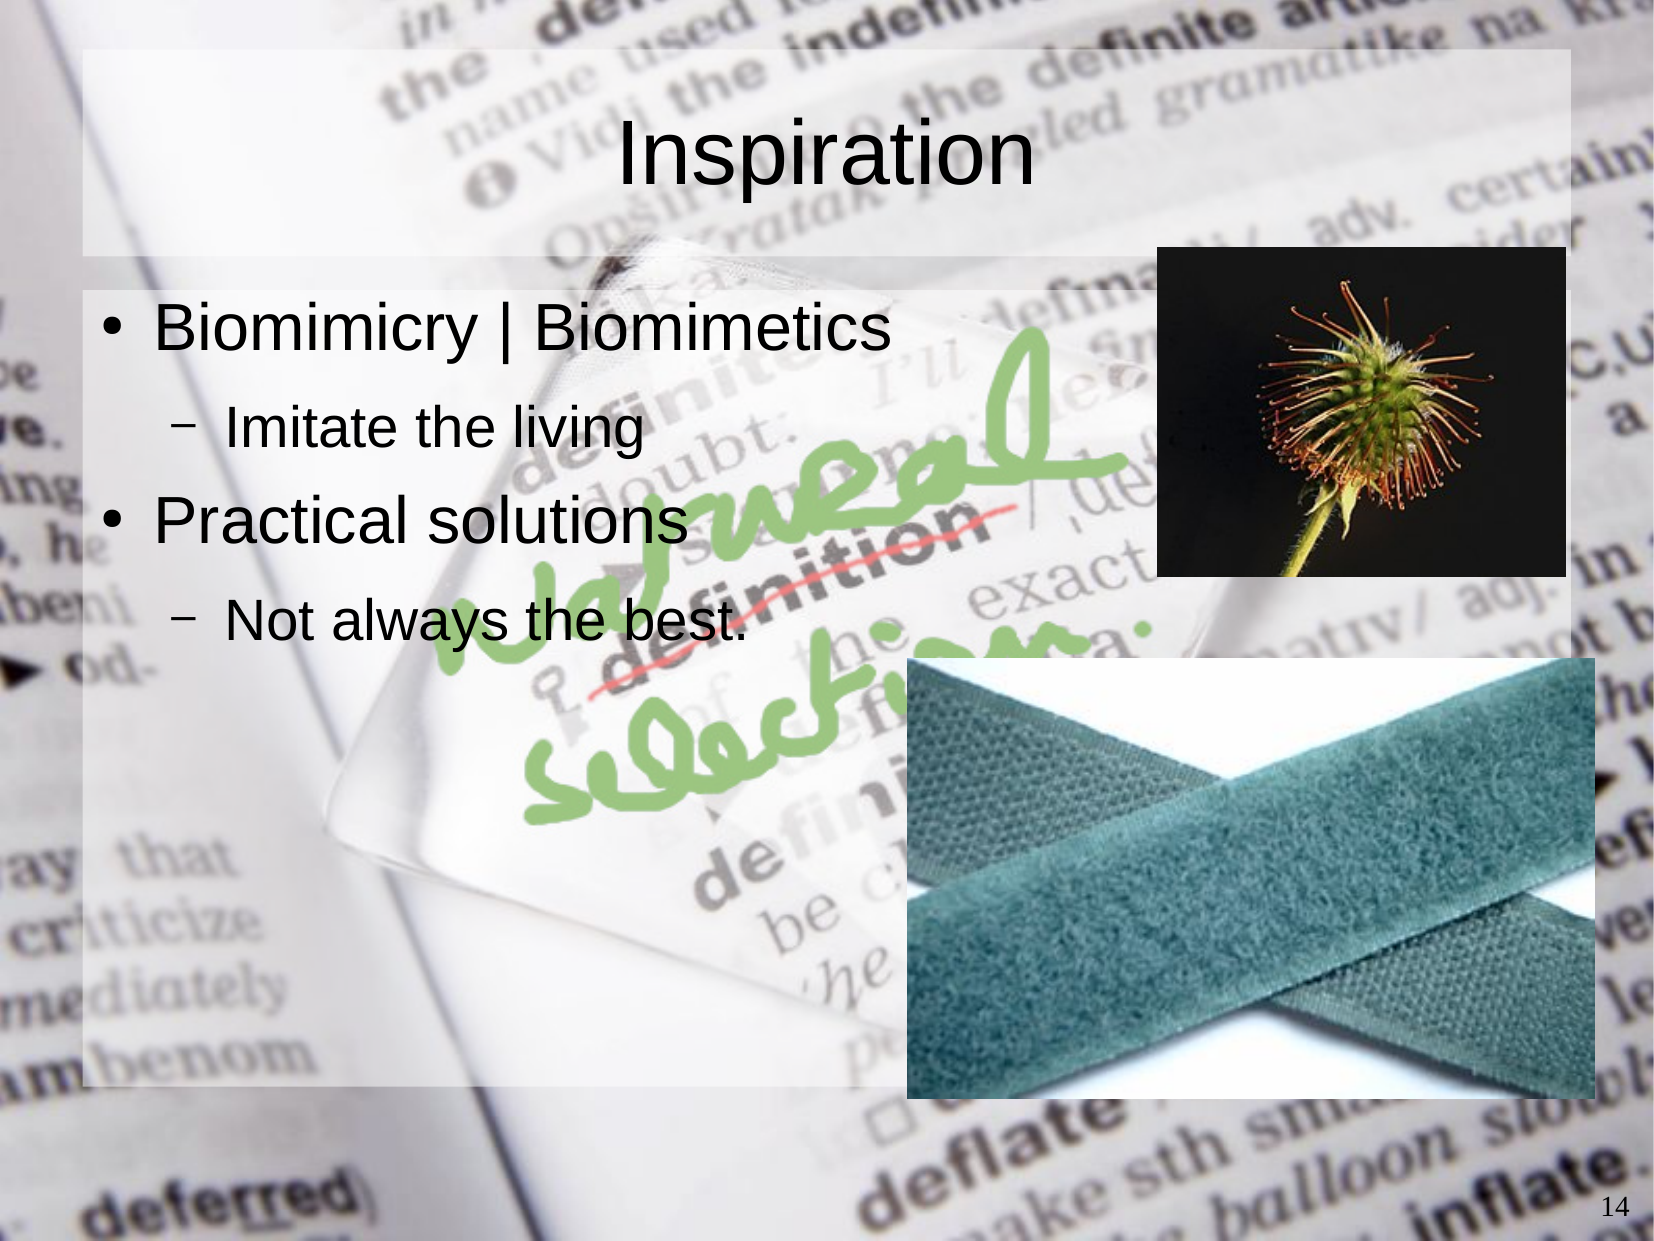

# Inspiration
Biomimicry | Biomimetics
Imitate the living
Practical solutions
Not always the best.
14